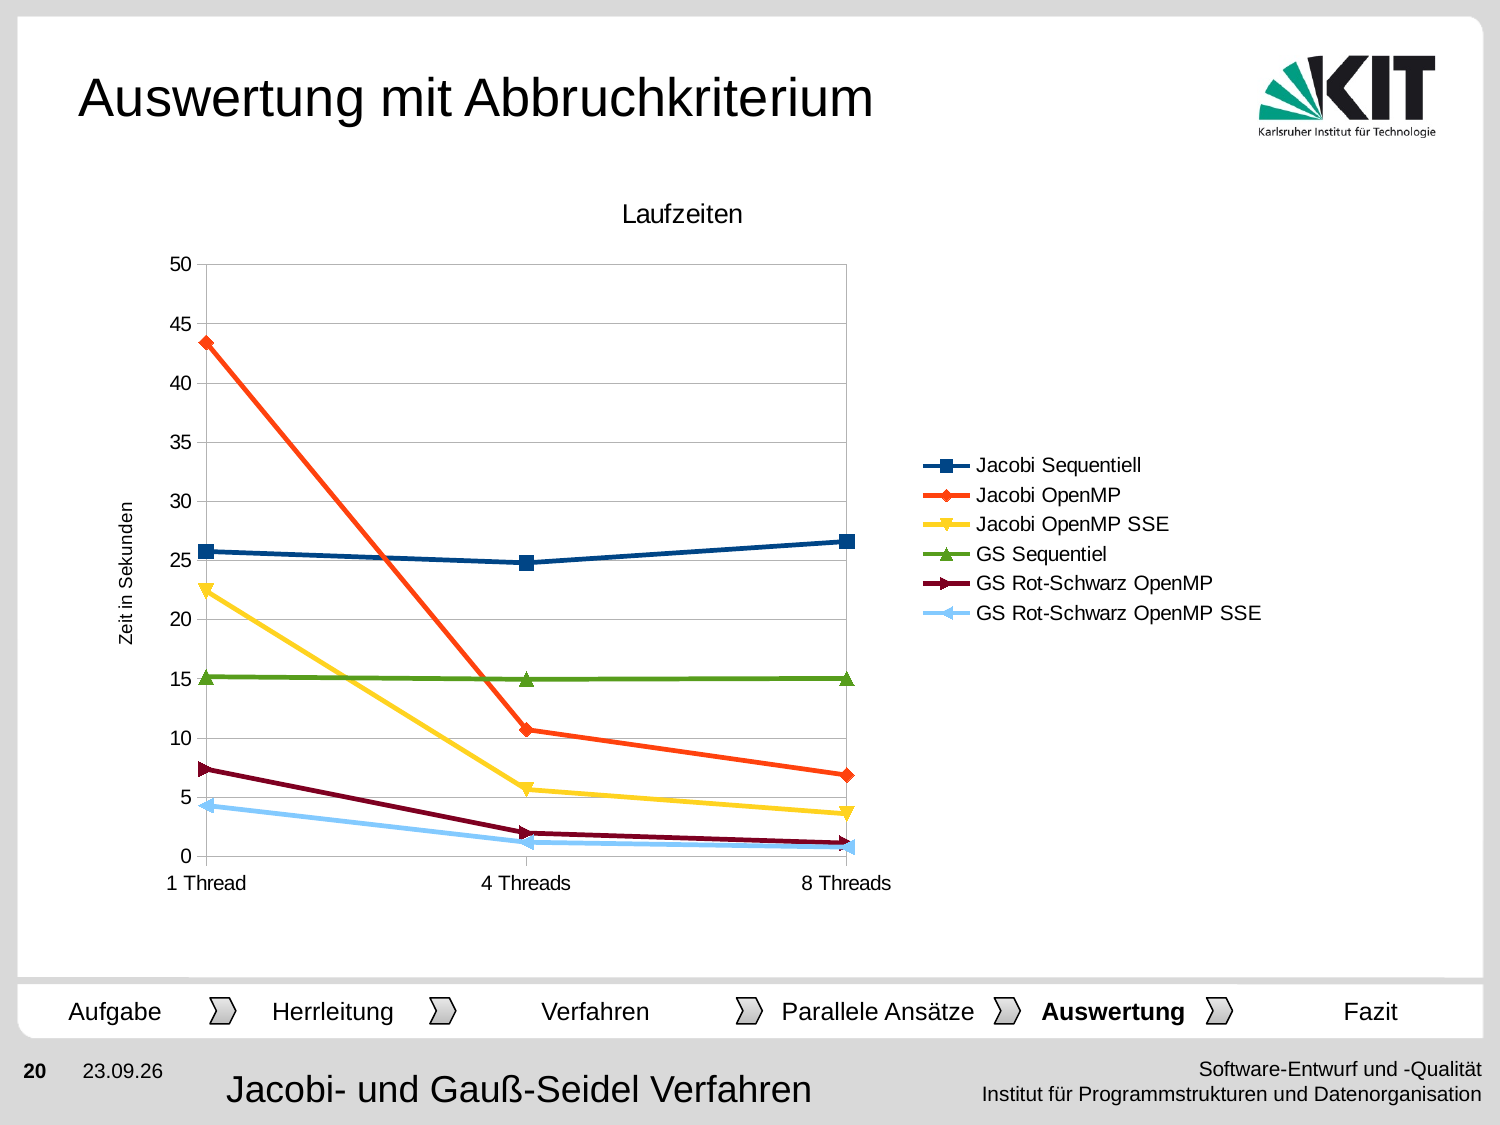

# Auswertung mit Abbruchkriterium
### Chart: Laufzeiten
| Category | Jacobi Sequentiell | Jacobi OpenMP | Jacobi OpenMP SSE | GS Sequentiel | GS Rot-Schwarz OpenMP | GS Rot-Schwarz OpenMP SSE |
|---|---|---|---|---|---|---|
| 1 Thread | 25.765 | 43.427 | 22.424 | 15.179 | 7.371 | 4.303 |
| 4 Threads | 24.8 | 10.714 | 5.655 | 14.963 | 1.973 | 1.196 |
| 8 Threads | 26.605 | 6.867 | 3.593 | 15.036 | 1.118 | 0.782 |
Aufgabe
Herrleitung
Verfahren
Parallele Ansätze
Auswertung
Fazit
Jacobi- und Gauß-Seidel Verfahren